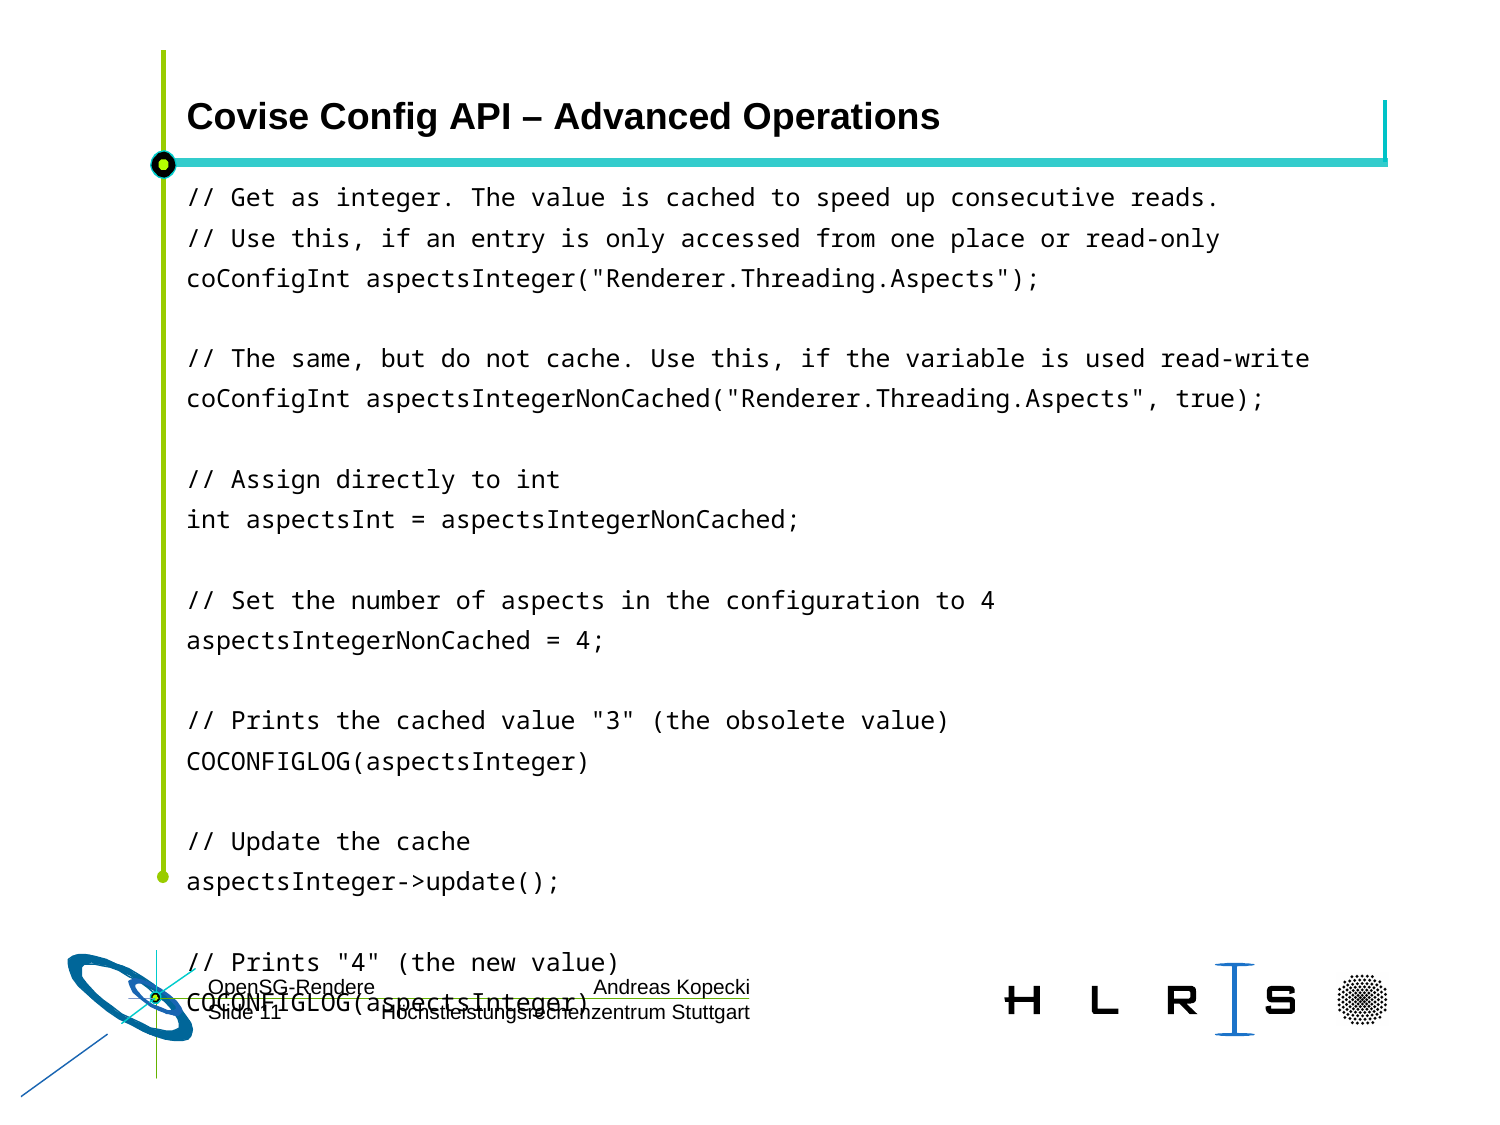

# Covise Config API – Advanced Operations
// Get as integer. The value is cached to speed up consecutive reads.
// Use this, if an entry is only accessed from one place or read-only
coConfigInt aspectsInteger("Renderer.Threading.Aspects");
// The same, but do not cache. Use this, if the variable is used read-write
coConfigInt aspectsIntegerNonCached("Renderer.Threading.Aspects", true);
// Assign directly to int
int aspectsInt = aspectsIntegerNonCached;
// Set the number of aspects in the configuration to 4
aspectsIntegerNonCached = 4;
// Prints the cached value "3" (the obsolete value)
COCONFIGLOG(aspectsInteger)
// Update the cache
aspectsInteger->update();
// Prints "4" (the new value)
COCONFIGLOG(aspectsInteger)
OpenSG-Rendere
11